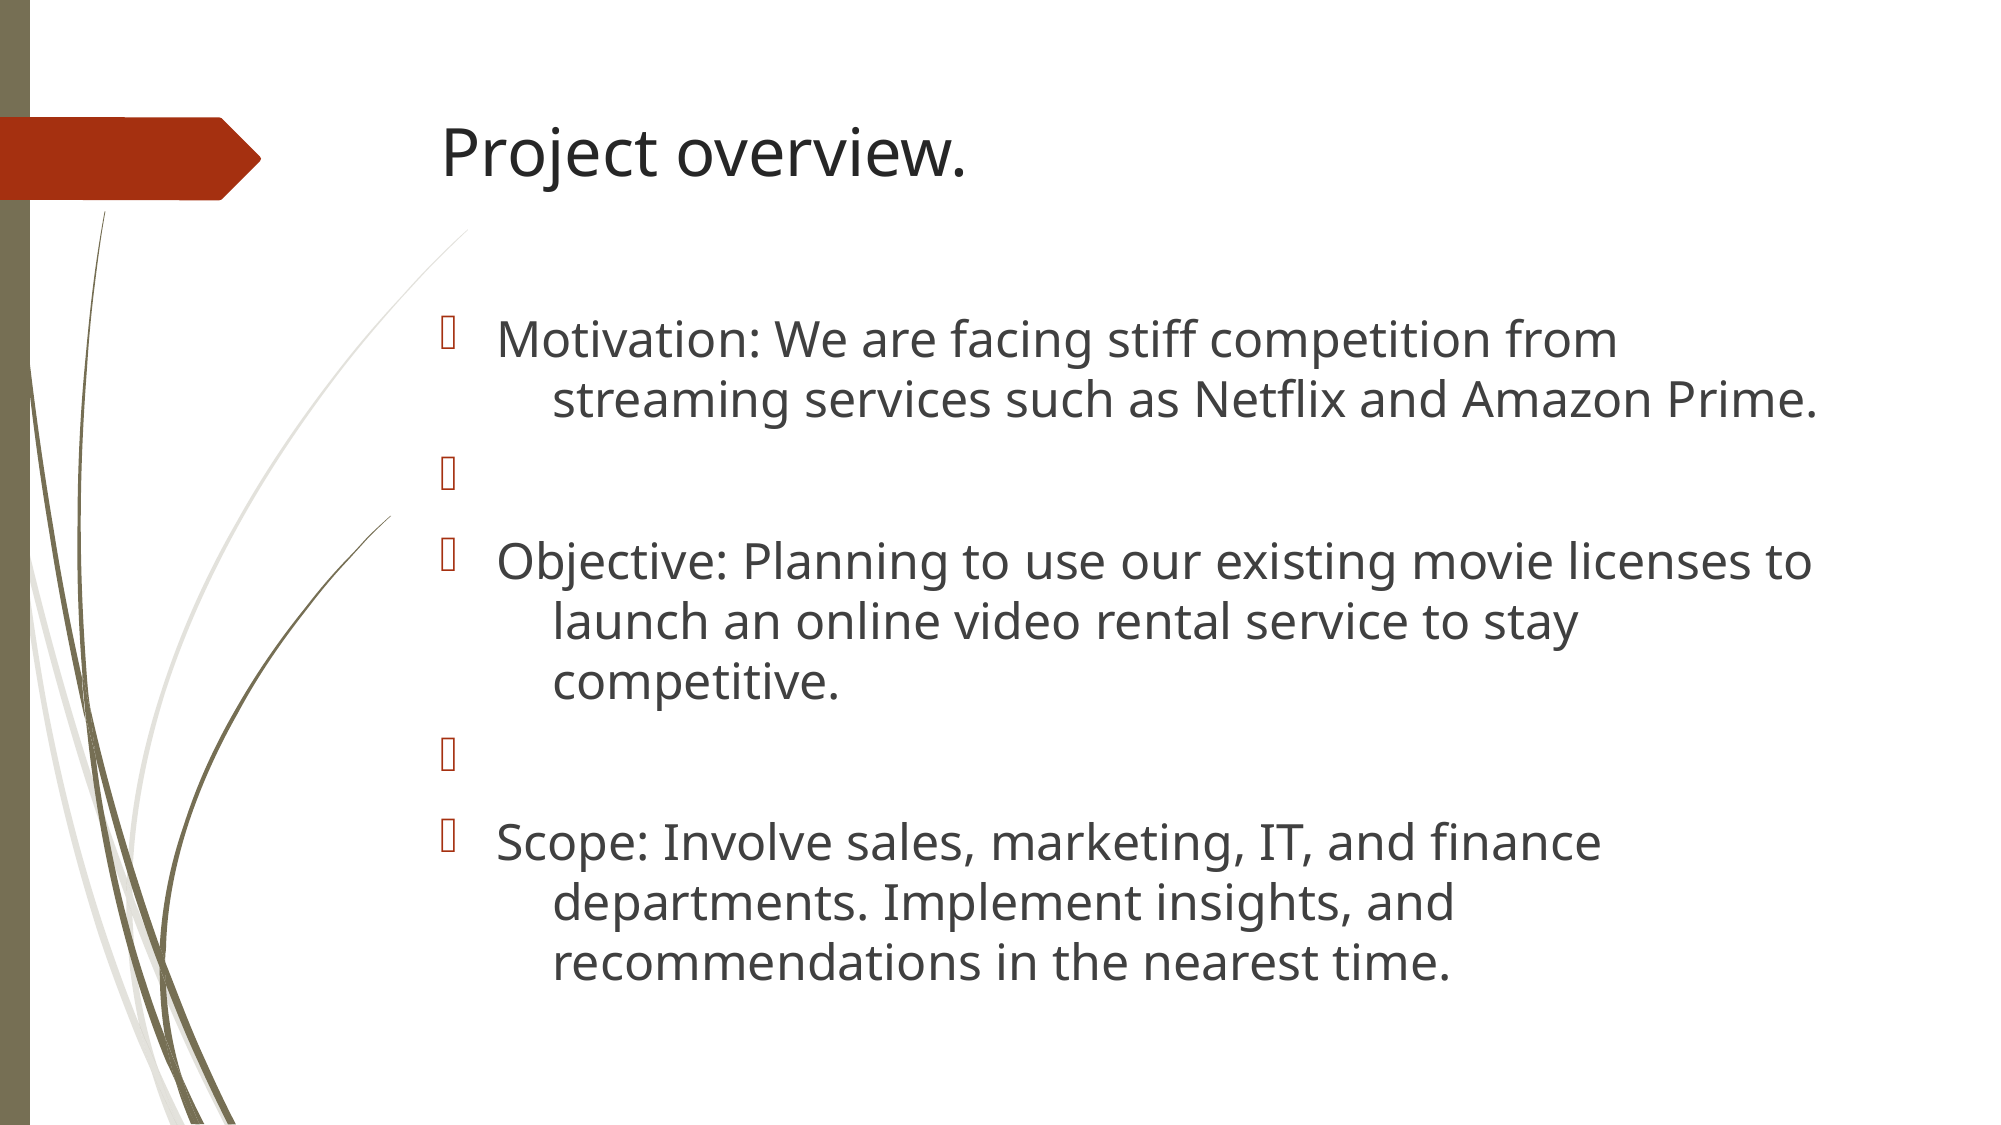

# Project overview.
Motivation: We are facing stiff competition from streaming services such as Netflix and Amazon Prime.
Objective: Planning to use our existing movie licenses to launch an online video rental service to stay competitive.
Scope: Involve sales, marketing, IT, and finance departments. Implement insights, and recommendations in the nearest time.